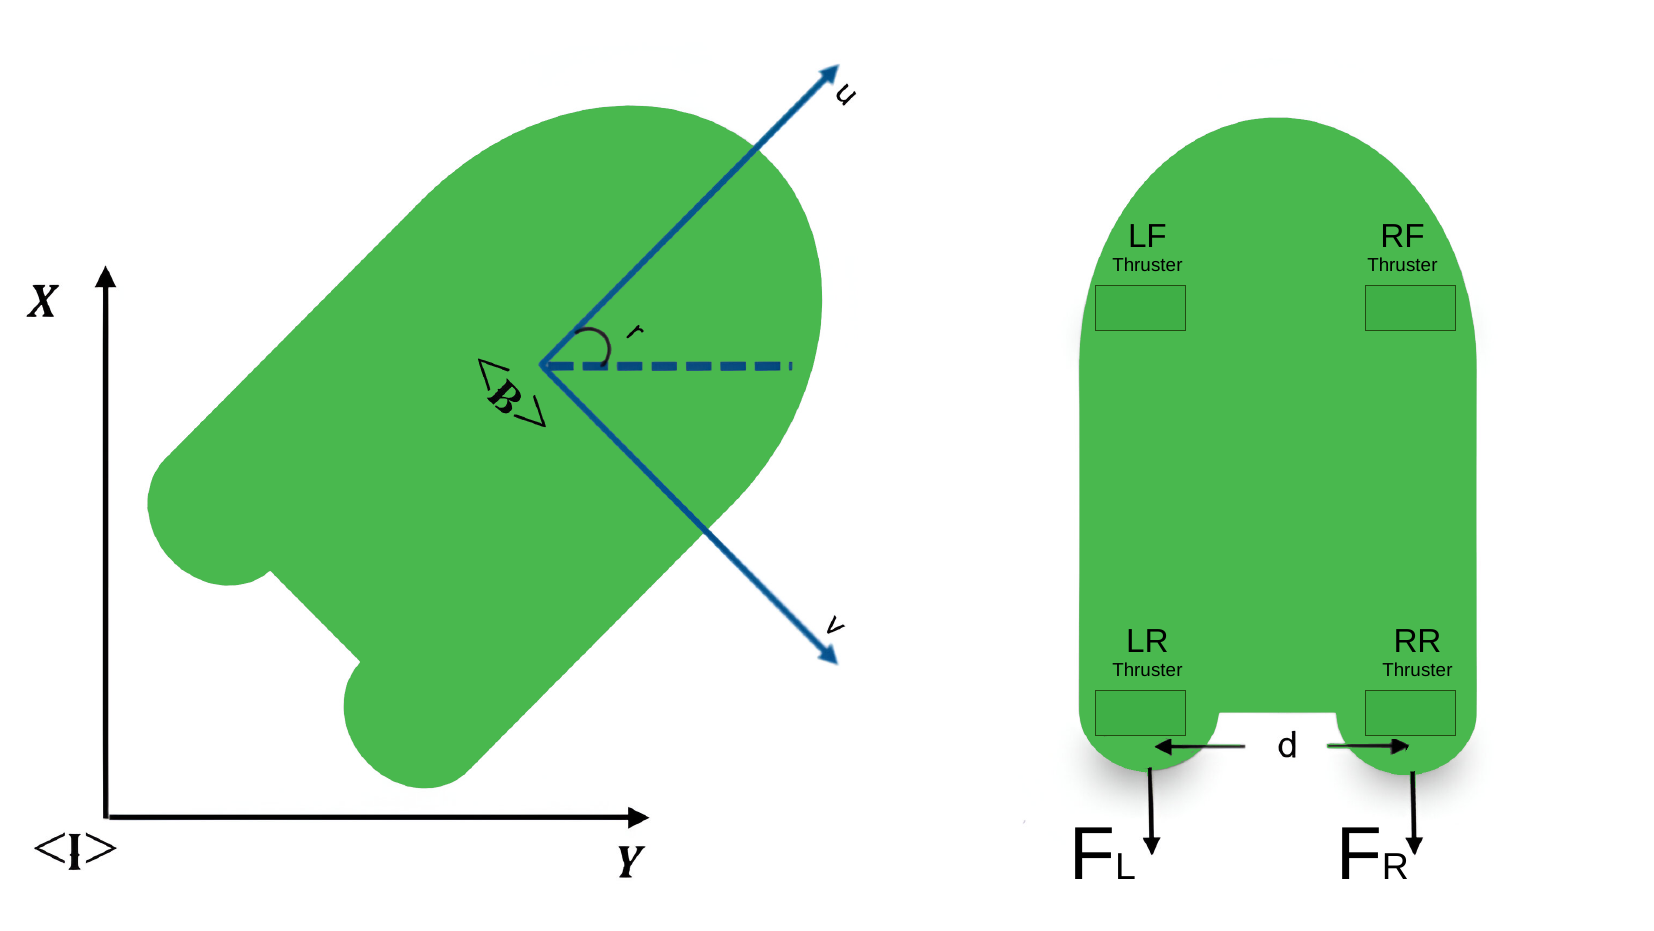

LF
Thruster
RF
Thruster
LR
Thruster
RR
Thruster
FL
FR